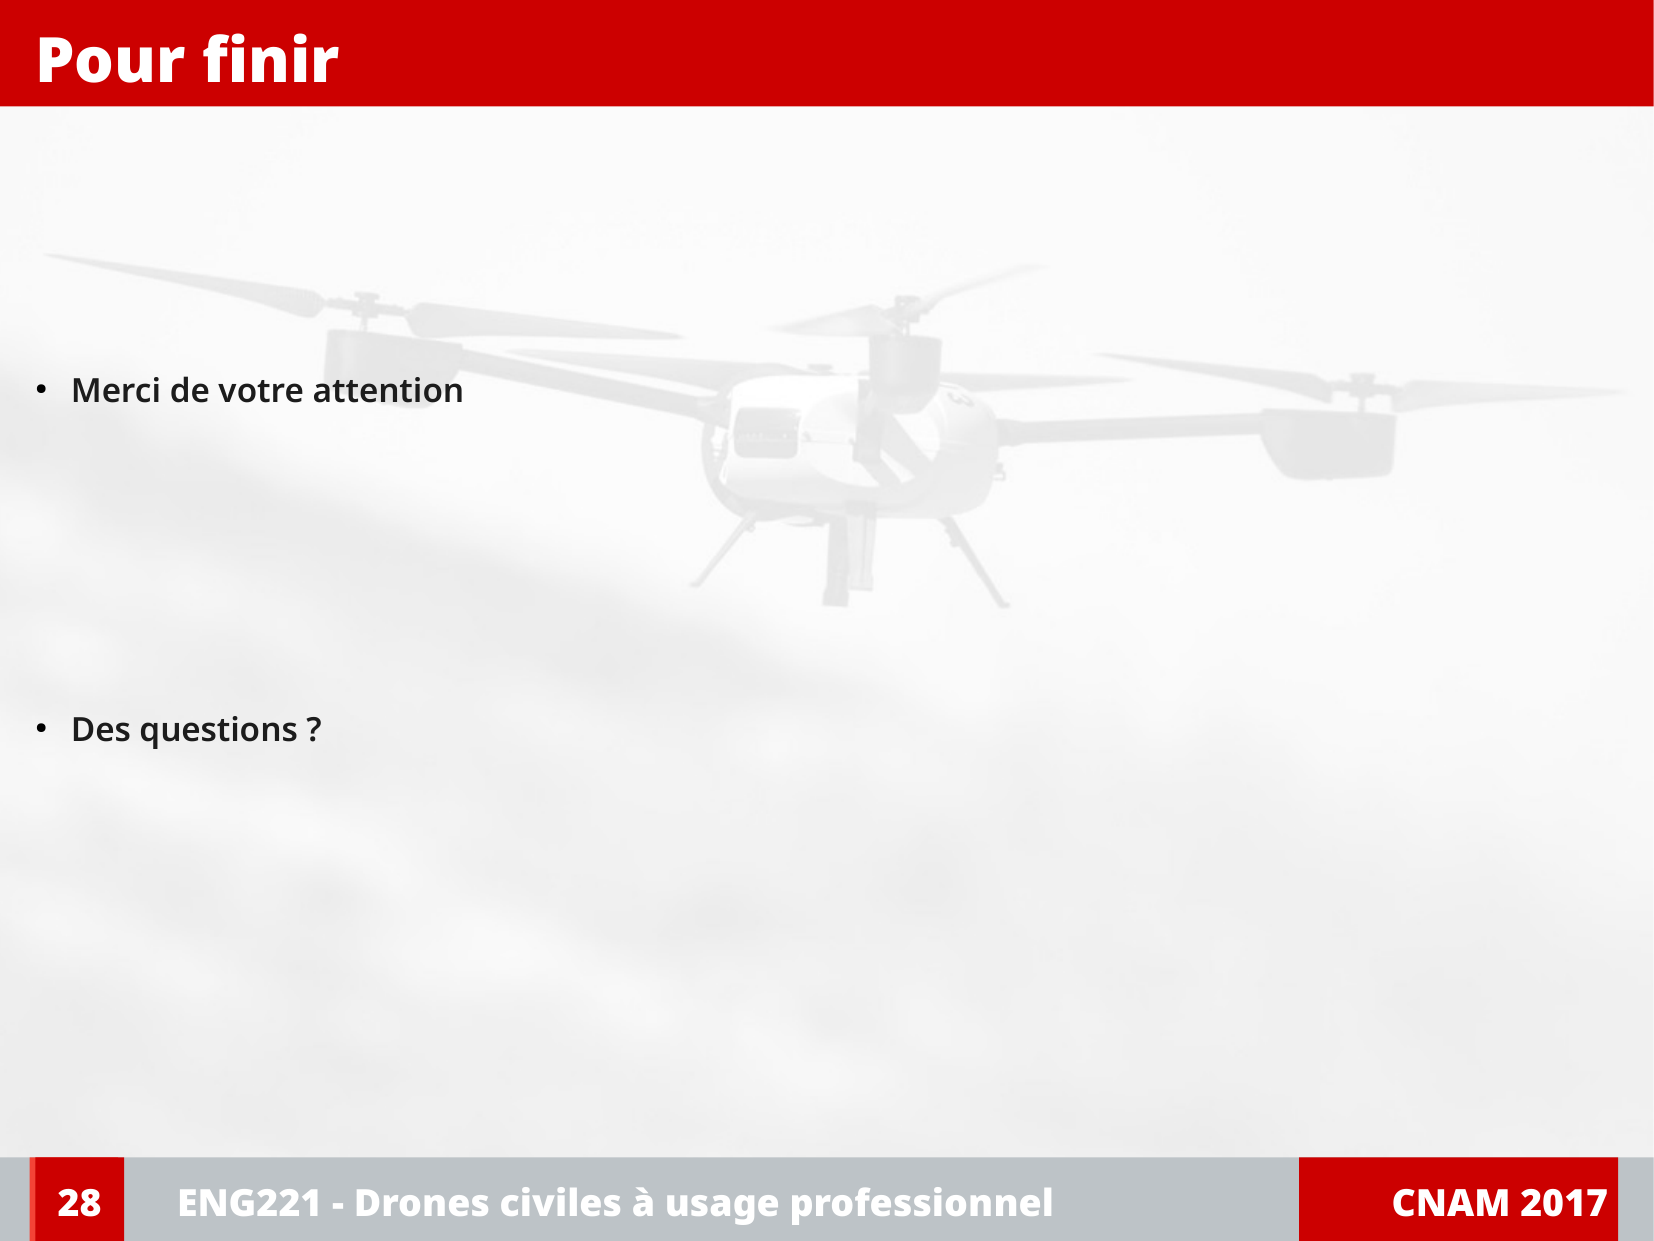

# Pour finir
Merci de votre attention
Des questions ?
28
ENG221 - Drones civiles à usage professionnel